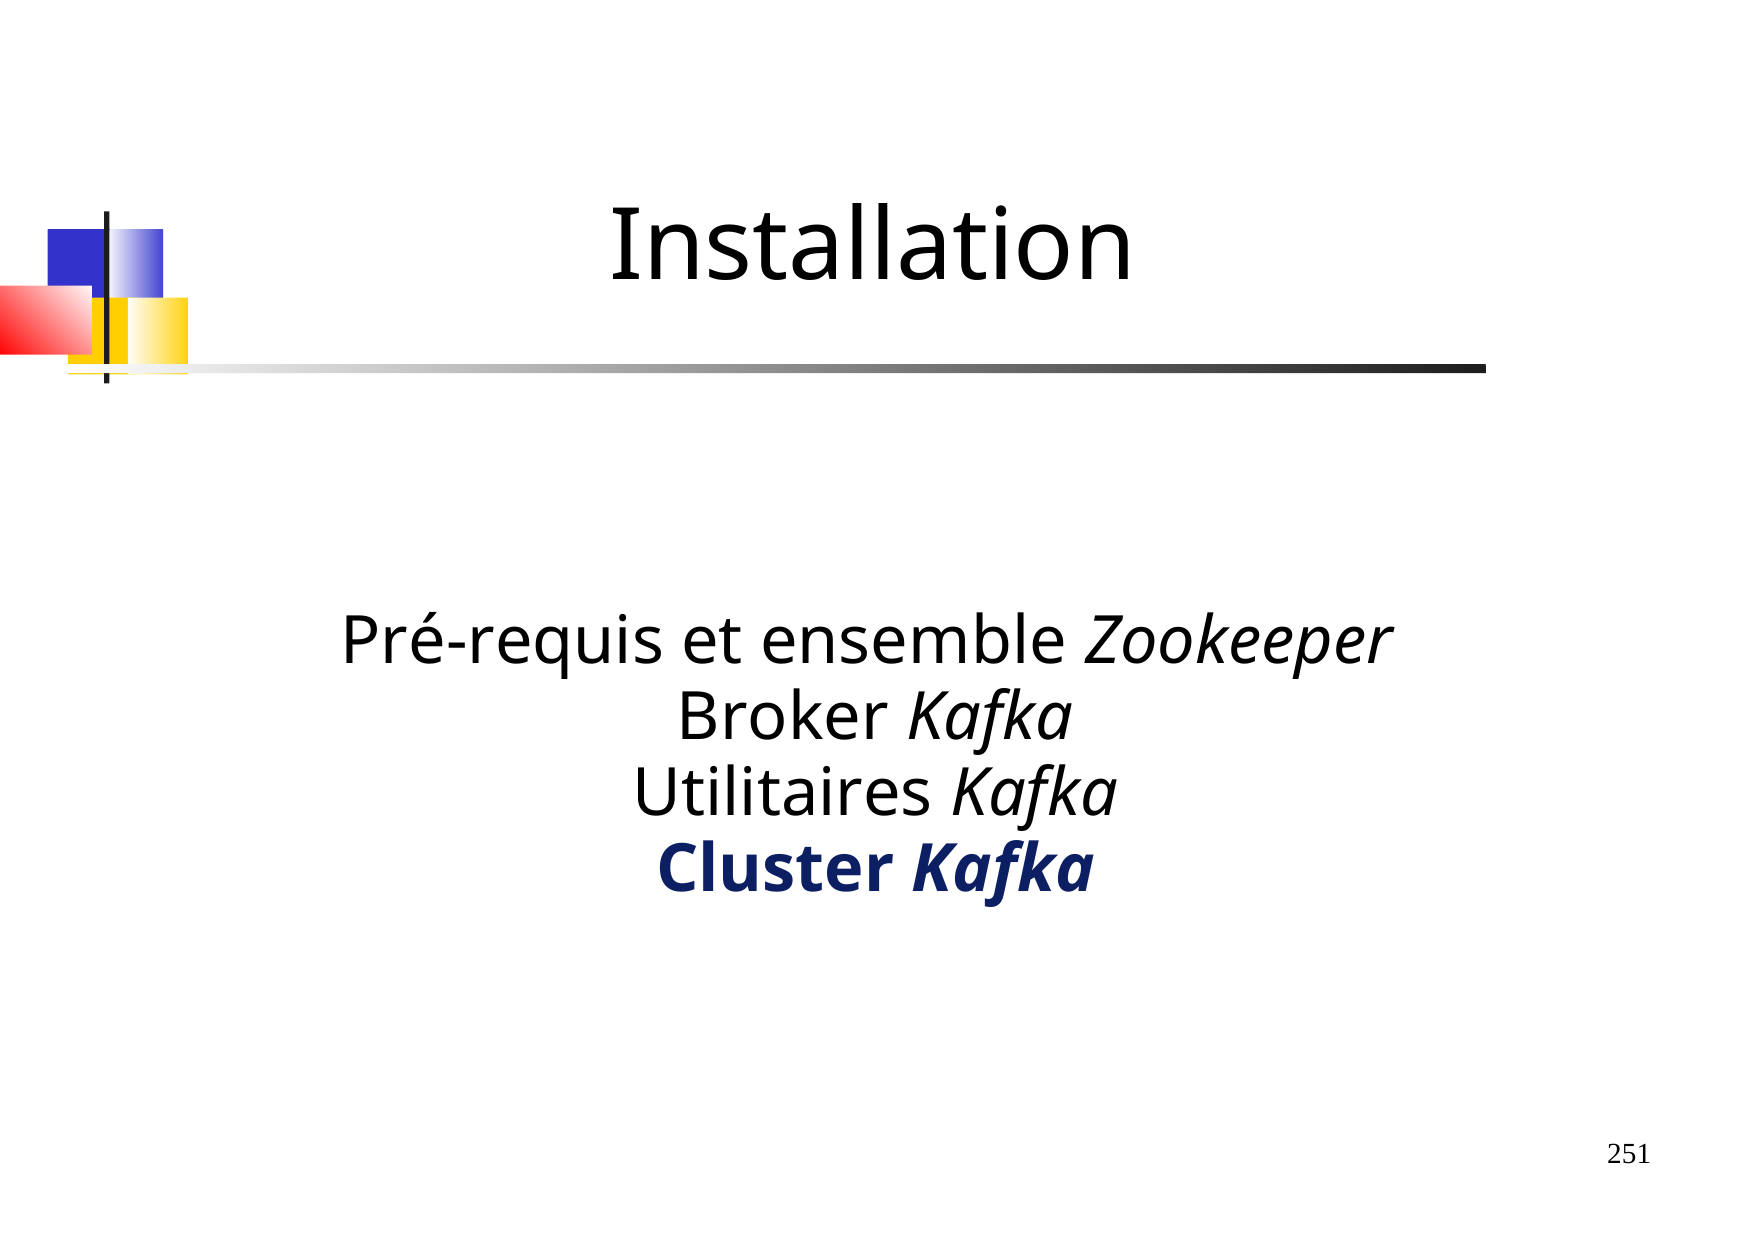

# Installation
Pré-requis et ensemble Zookeeper
Broker Kafka
Utilitaires Kafka
Cluster Kafka